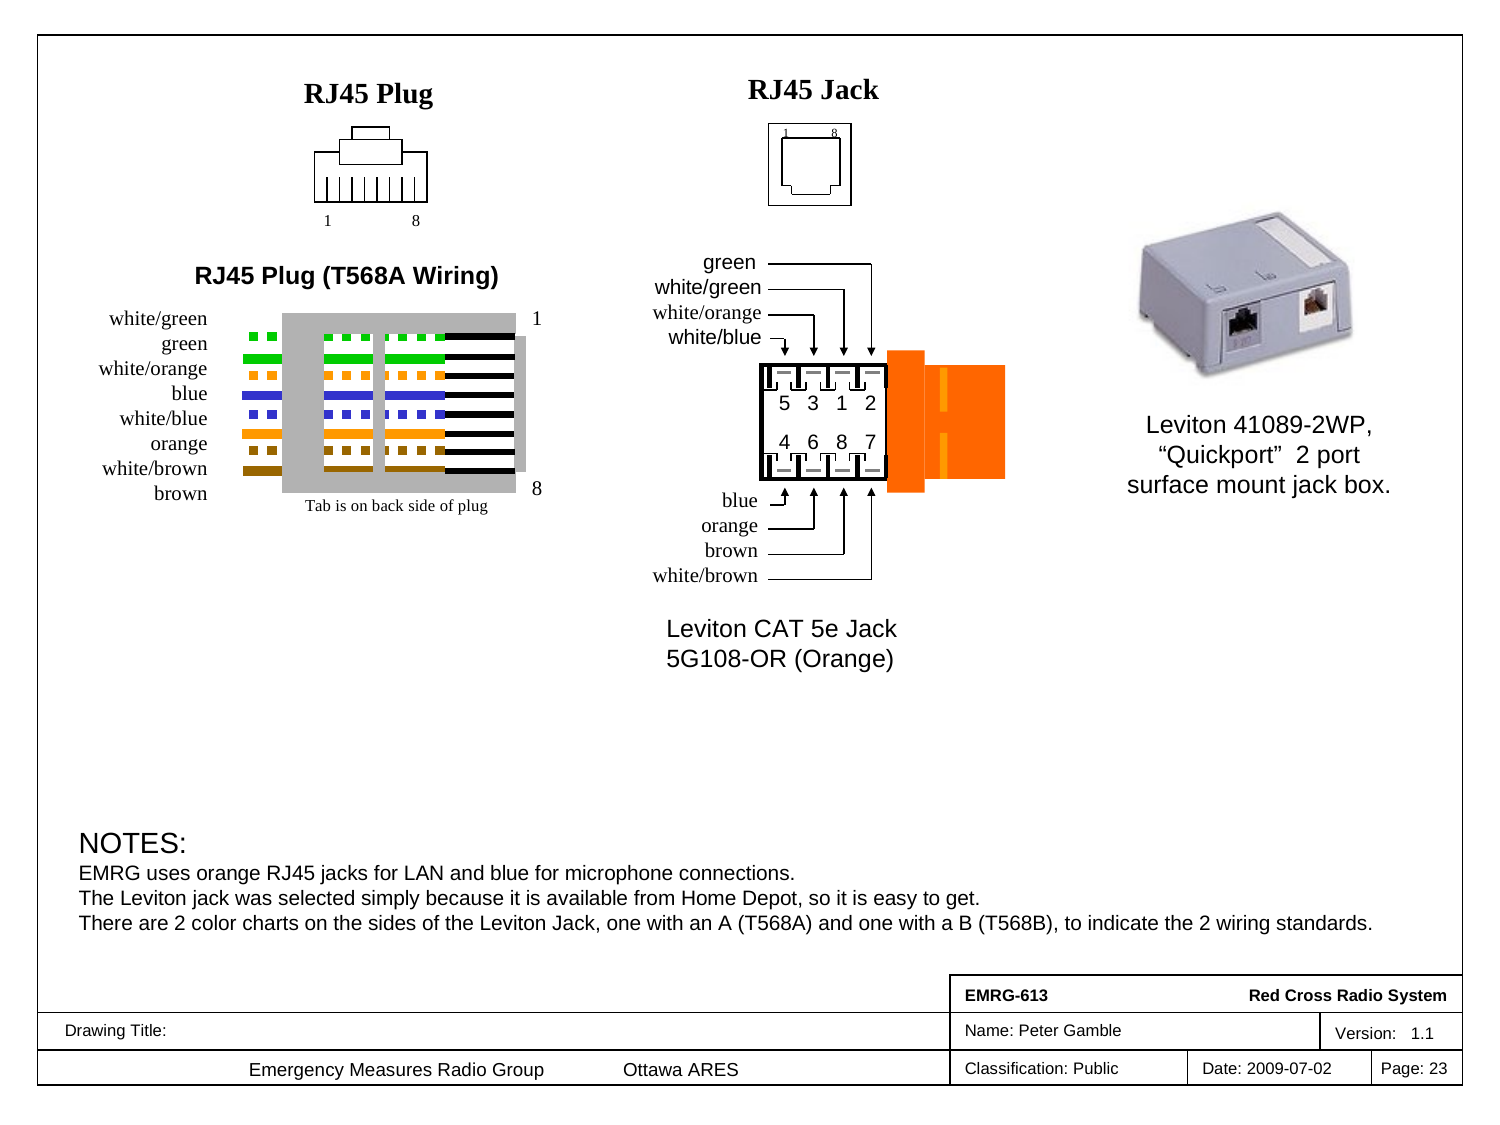

RJ45 Jack
RJ45 Plug
1 8
1
8
green
white/green
white/orange
white/blue
RJ45 Plug (T568A Wiring)
white/green
green
white/orange
blue
white/blue
orange
white/brown
brown
1
5 3 1 2
4 6 8 7
Leviton 41089-2WP, “Quickport” 2 port surface mount jack box.
8
blue
orange
brown
white/brown
Tab is on back side of plug
Leviton CAT 5e Jack
5G108-OR (Orange)
NOTES:
EMRG uses orange RJ45 jacks for LAN and blue for microphone connections.
The Leviton jack was selected simply because it is available from Home Depot, so it is easy to get.
There are 2 color charts on the sides of the Leviton Jack, one with an A (T568A) and one with a B (T568B), to indicate the 2 wiring standards.
Emergency Measures Radio Group Ottawa ARES
Page: